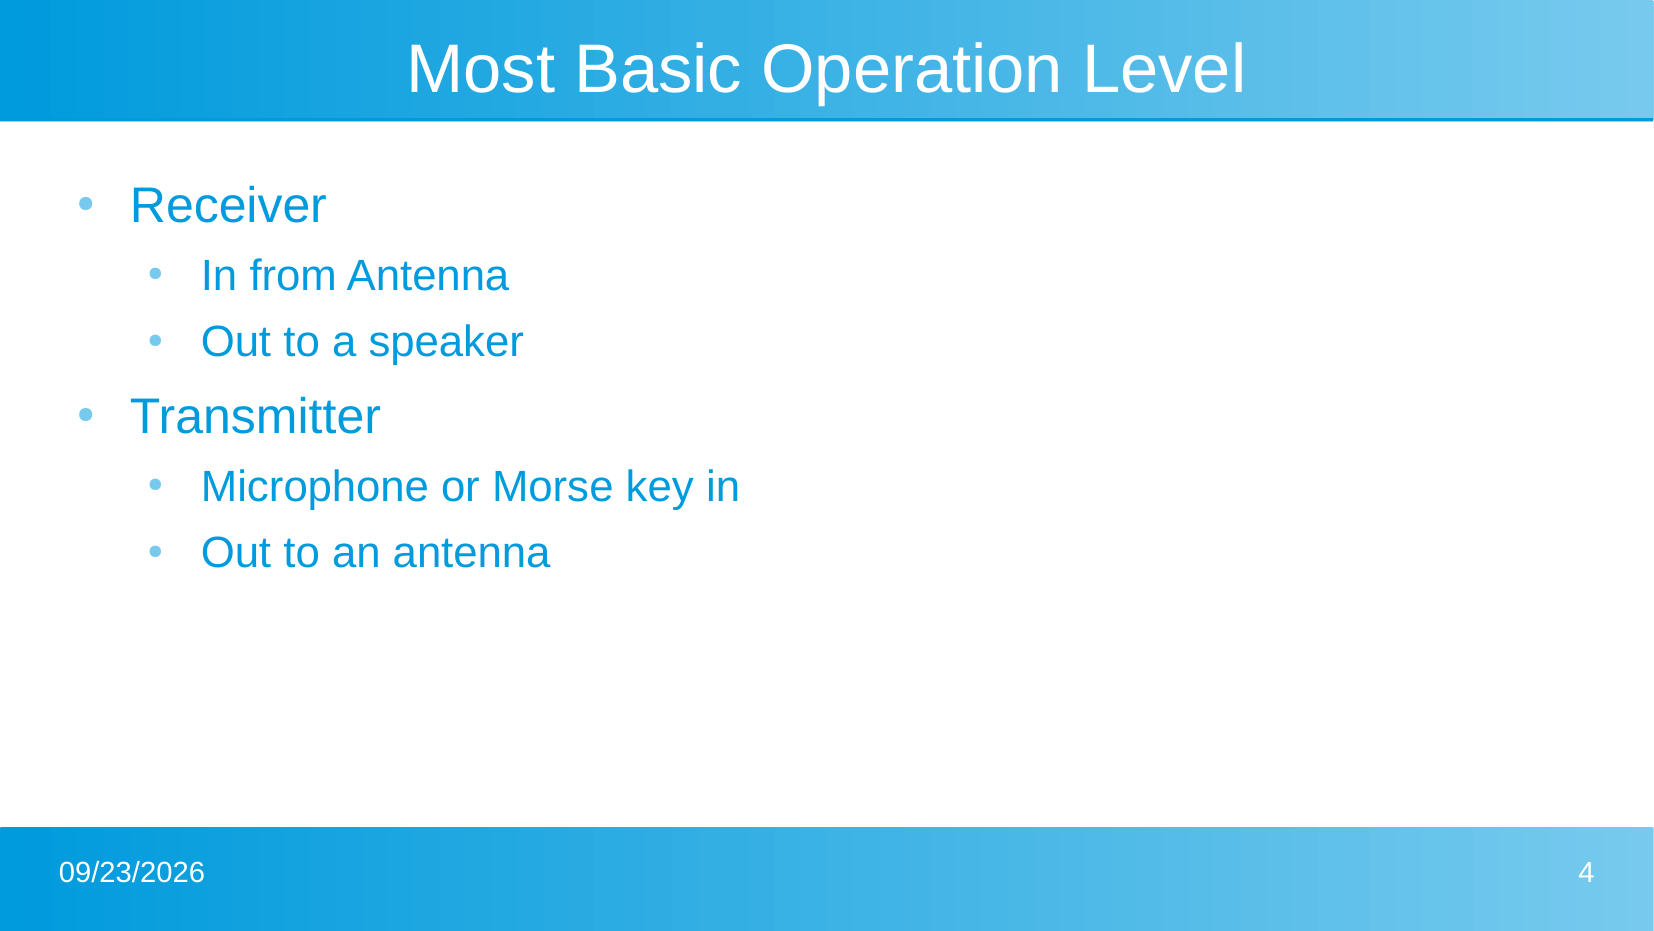

# Most Basic Operation Level
Receiver
In from Antenna
Out to a speaker
Transmitter
Microphone or Morse key in
Out to an antenna
4